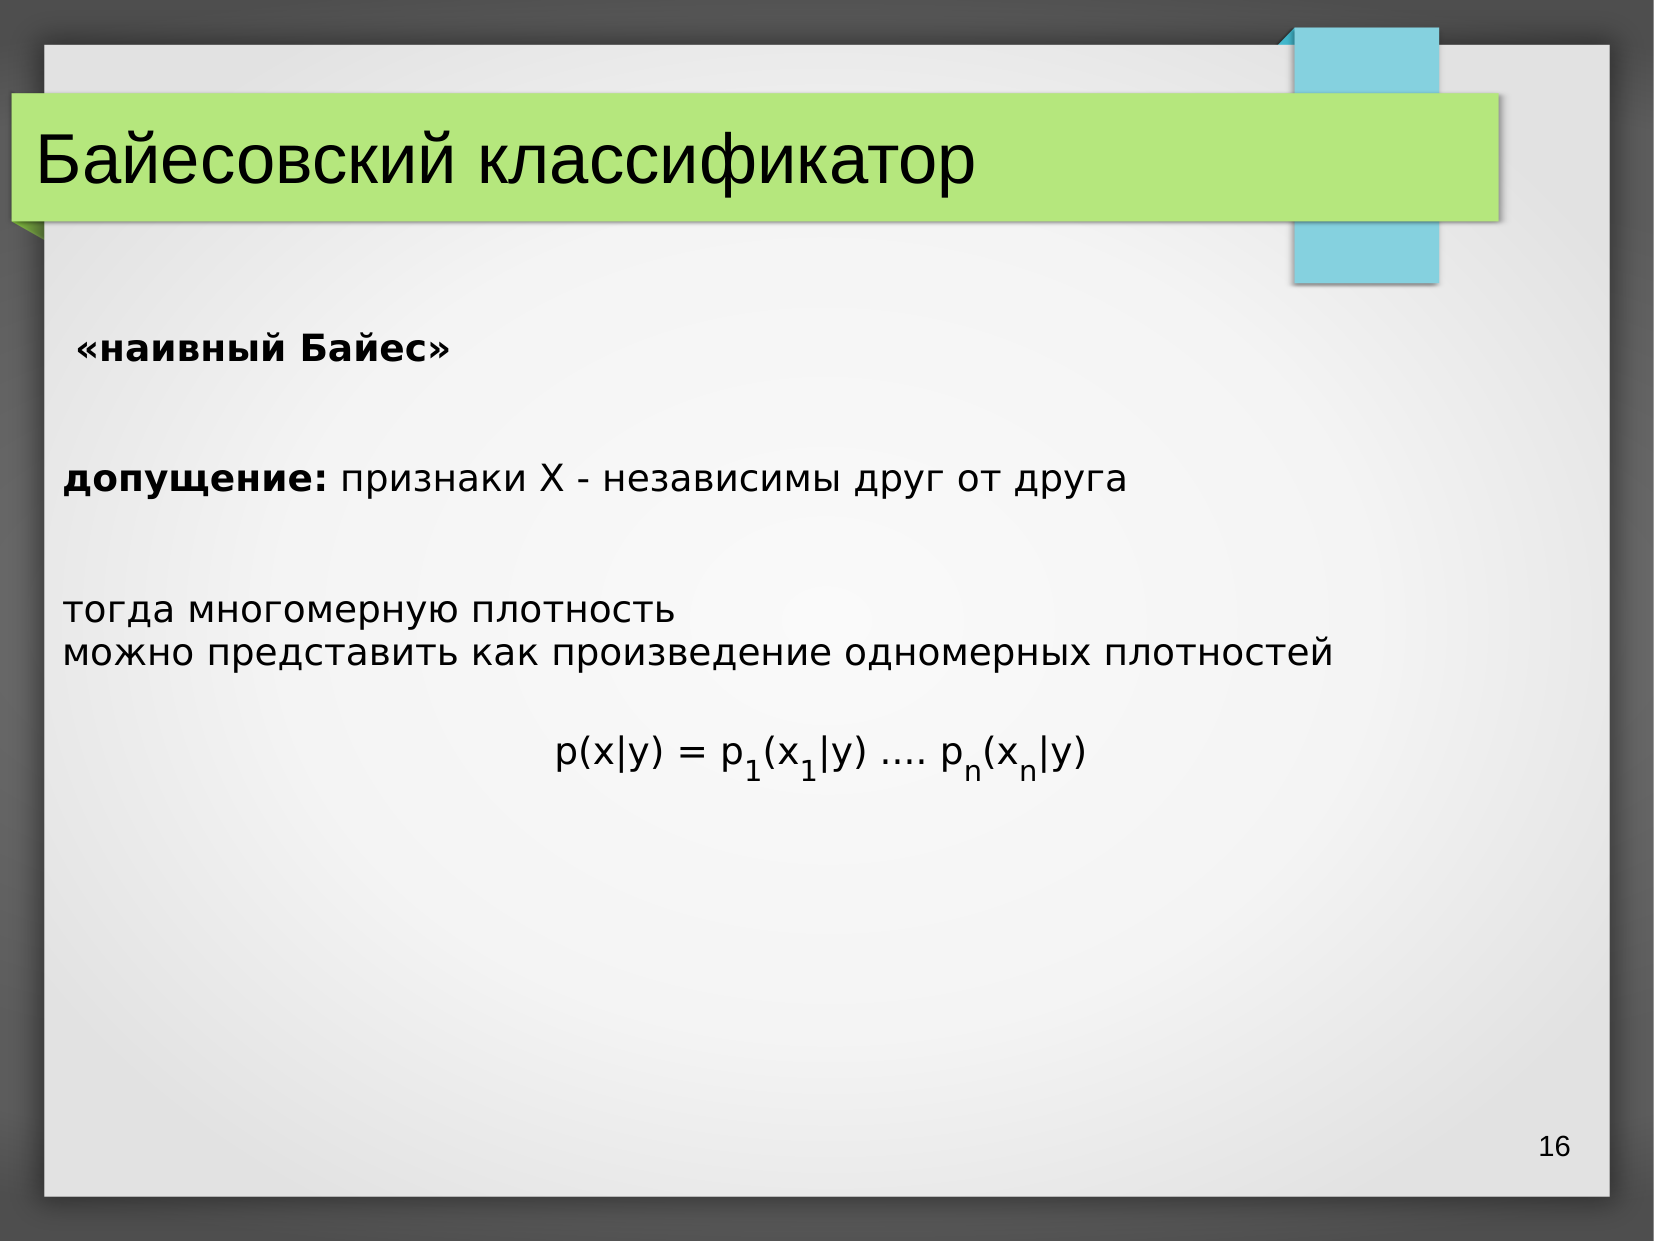

# Байесовский классификатор
 «наивный Байес»
допущение: признаки X - независимы друг от друга
тогда многомерную плотность
можно представить как произведение одномерных плотностей
p(x|y) = p1(x1|y) .... pn(xn|y)
16